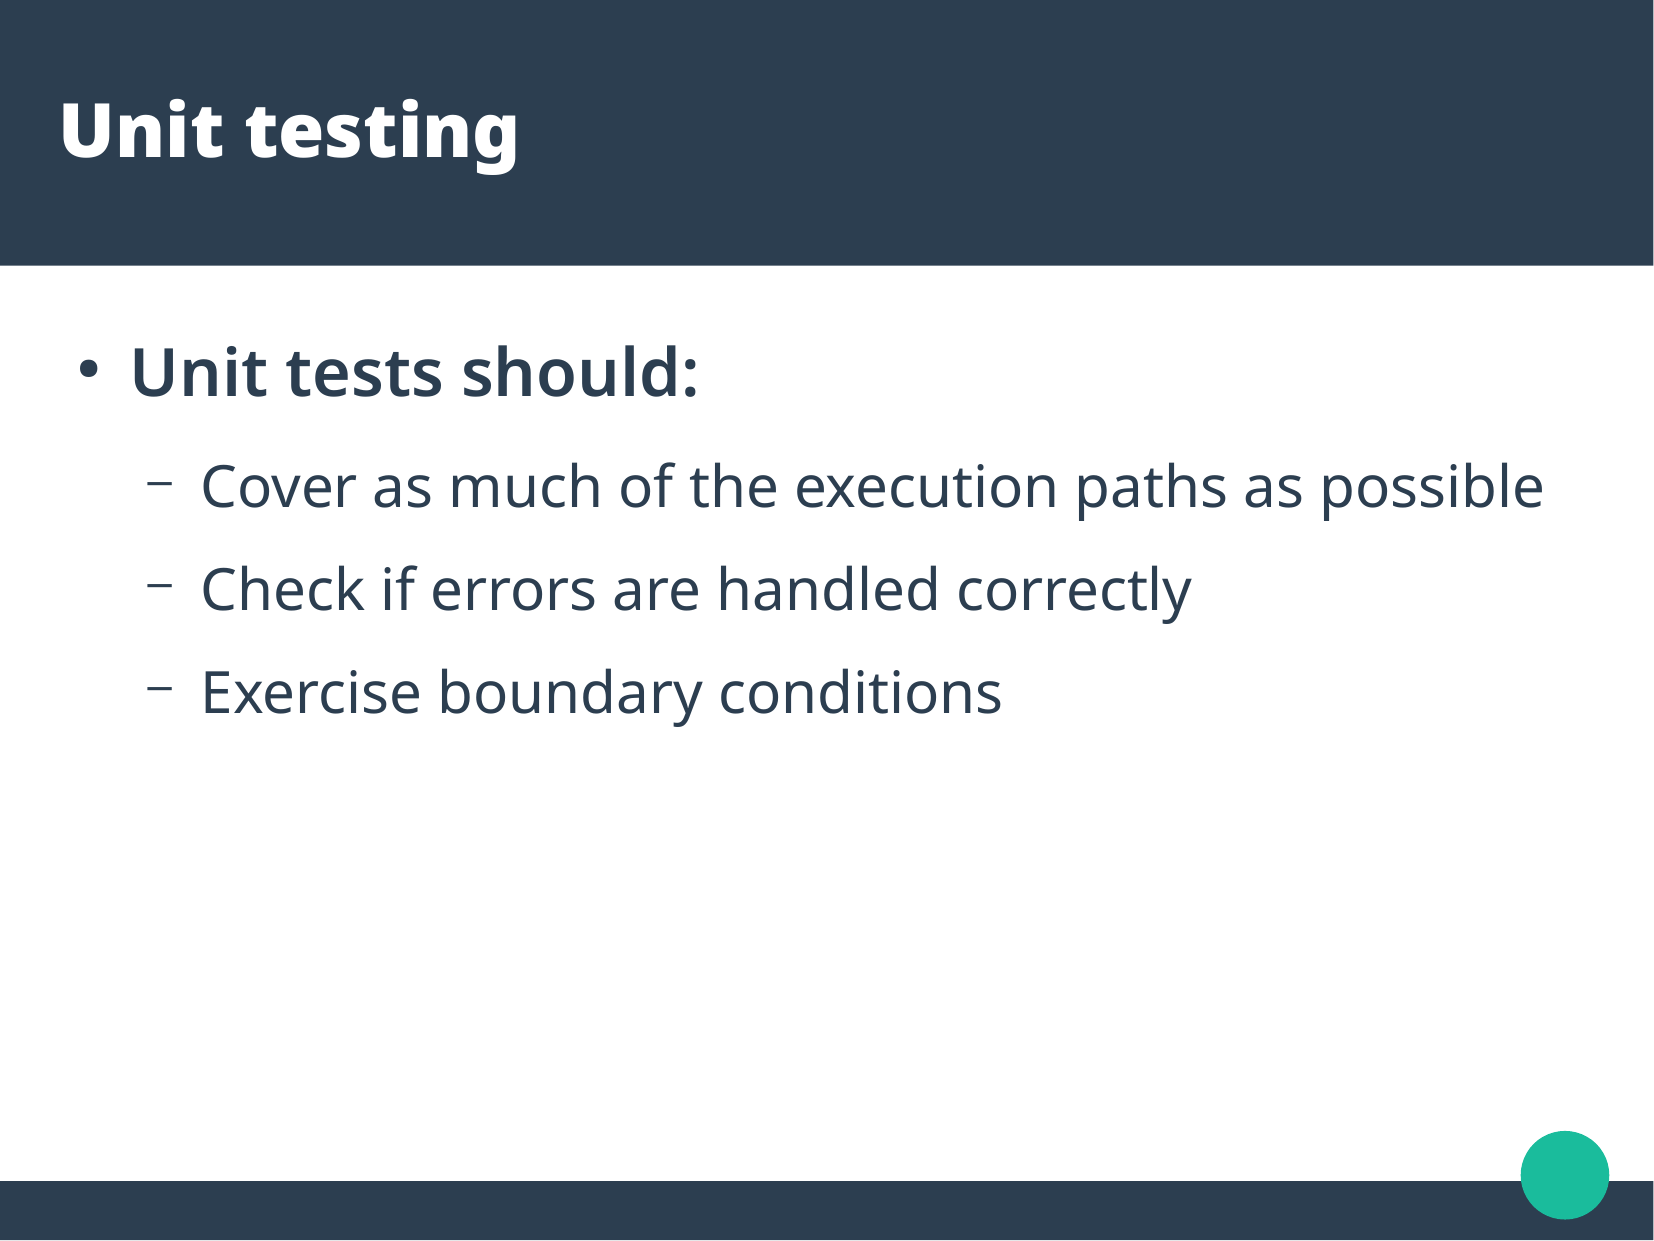

# Unit testing
Unit tests should:
Cover as much of the execution paths as possible
Check if errors are handled correctly
Exercise boundary conditions